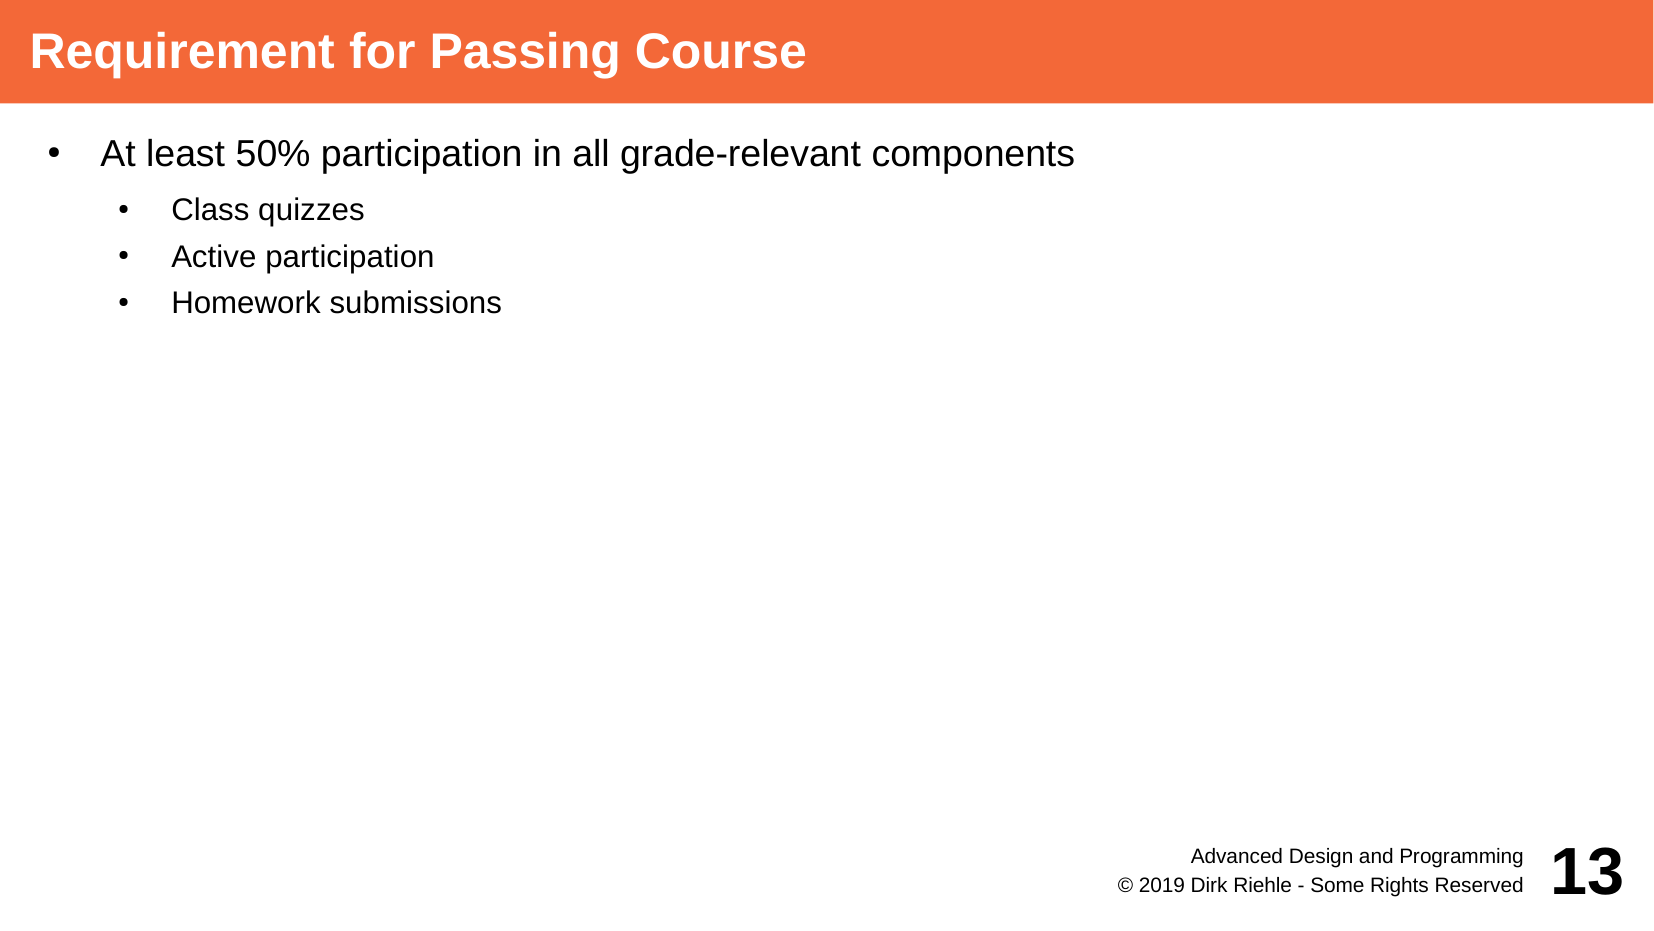

# Requirement for Passing Course
At least 50% participation in all grade-relevant components
Class quizzes
Active participation
Homework submissions
Advanced Design and Programming
13
© 2019 Dirk Riehle - Some Rights Reserved